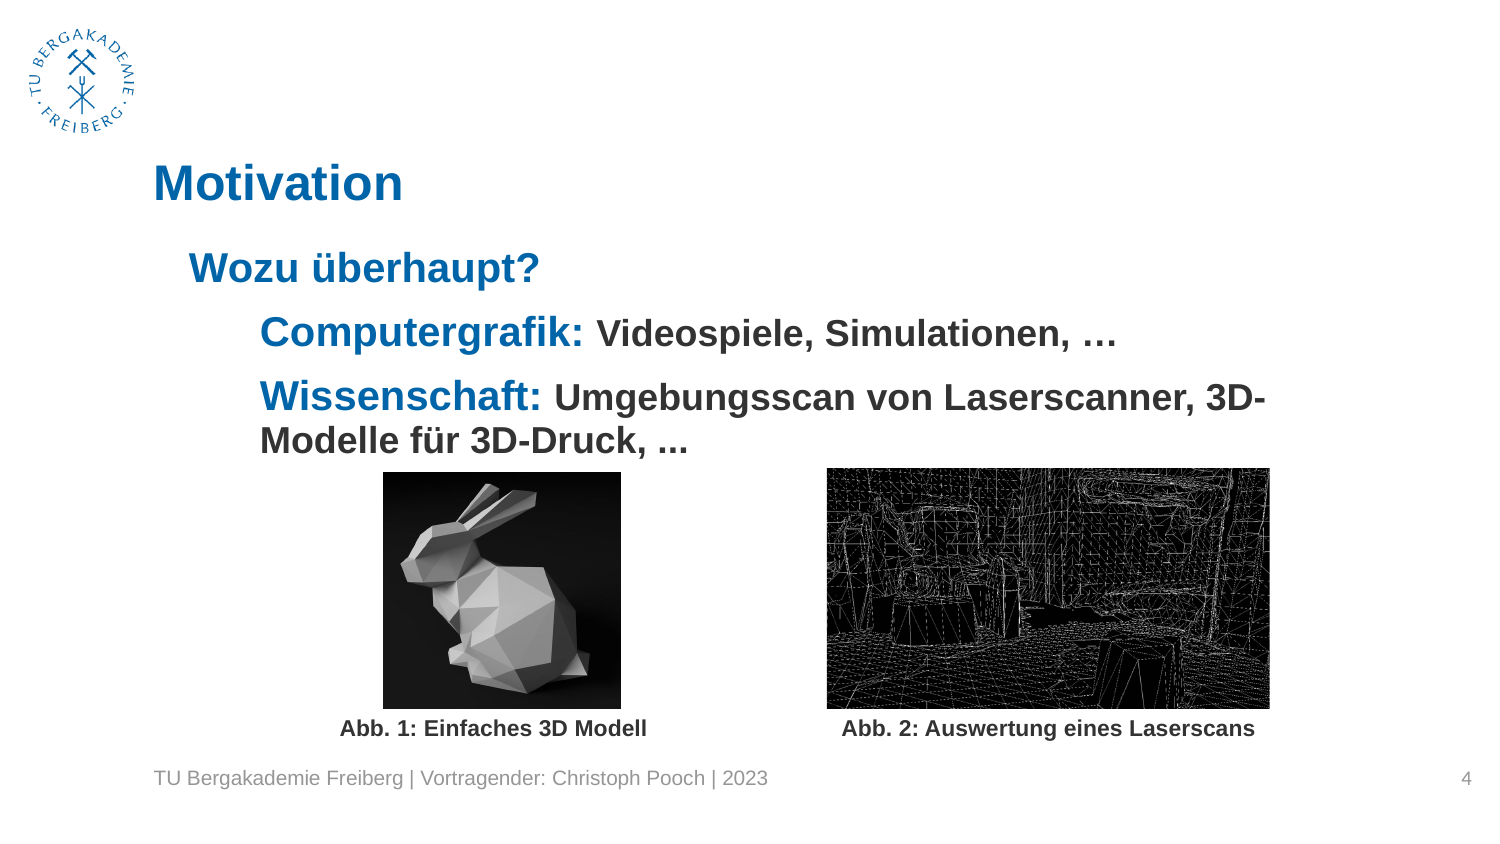

Motivation
# Wozu überhaupt?
Computergrafik: Videospiele, Simulationen, …
Wissenschaft: Umgebungsscan von Laserscanner, 3D-Modelle für 3D-Druck, ...
Abb. 1: Einfaches 3D Modell
Abb. 2: Auswertung eines Laserscans
TU Bergakademie Freiberg | Vortragender: Christoph Pooch | 2023
3